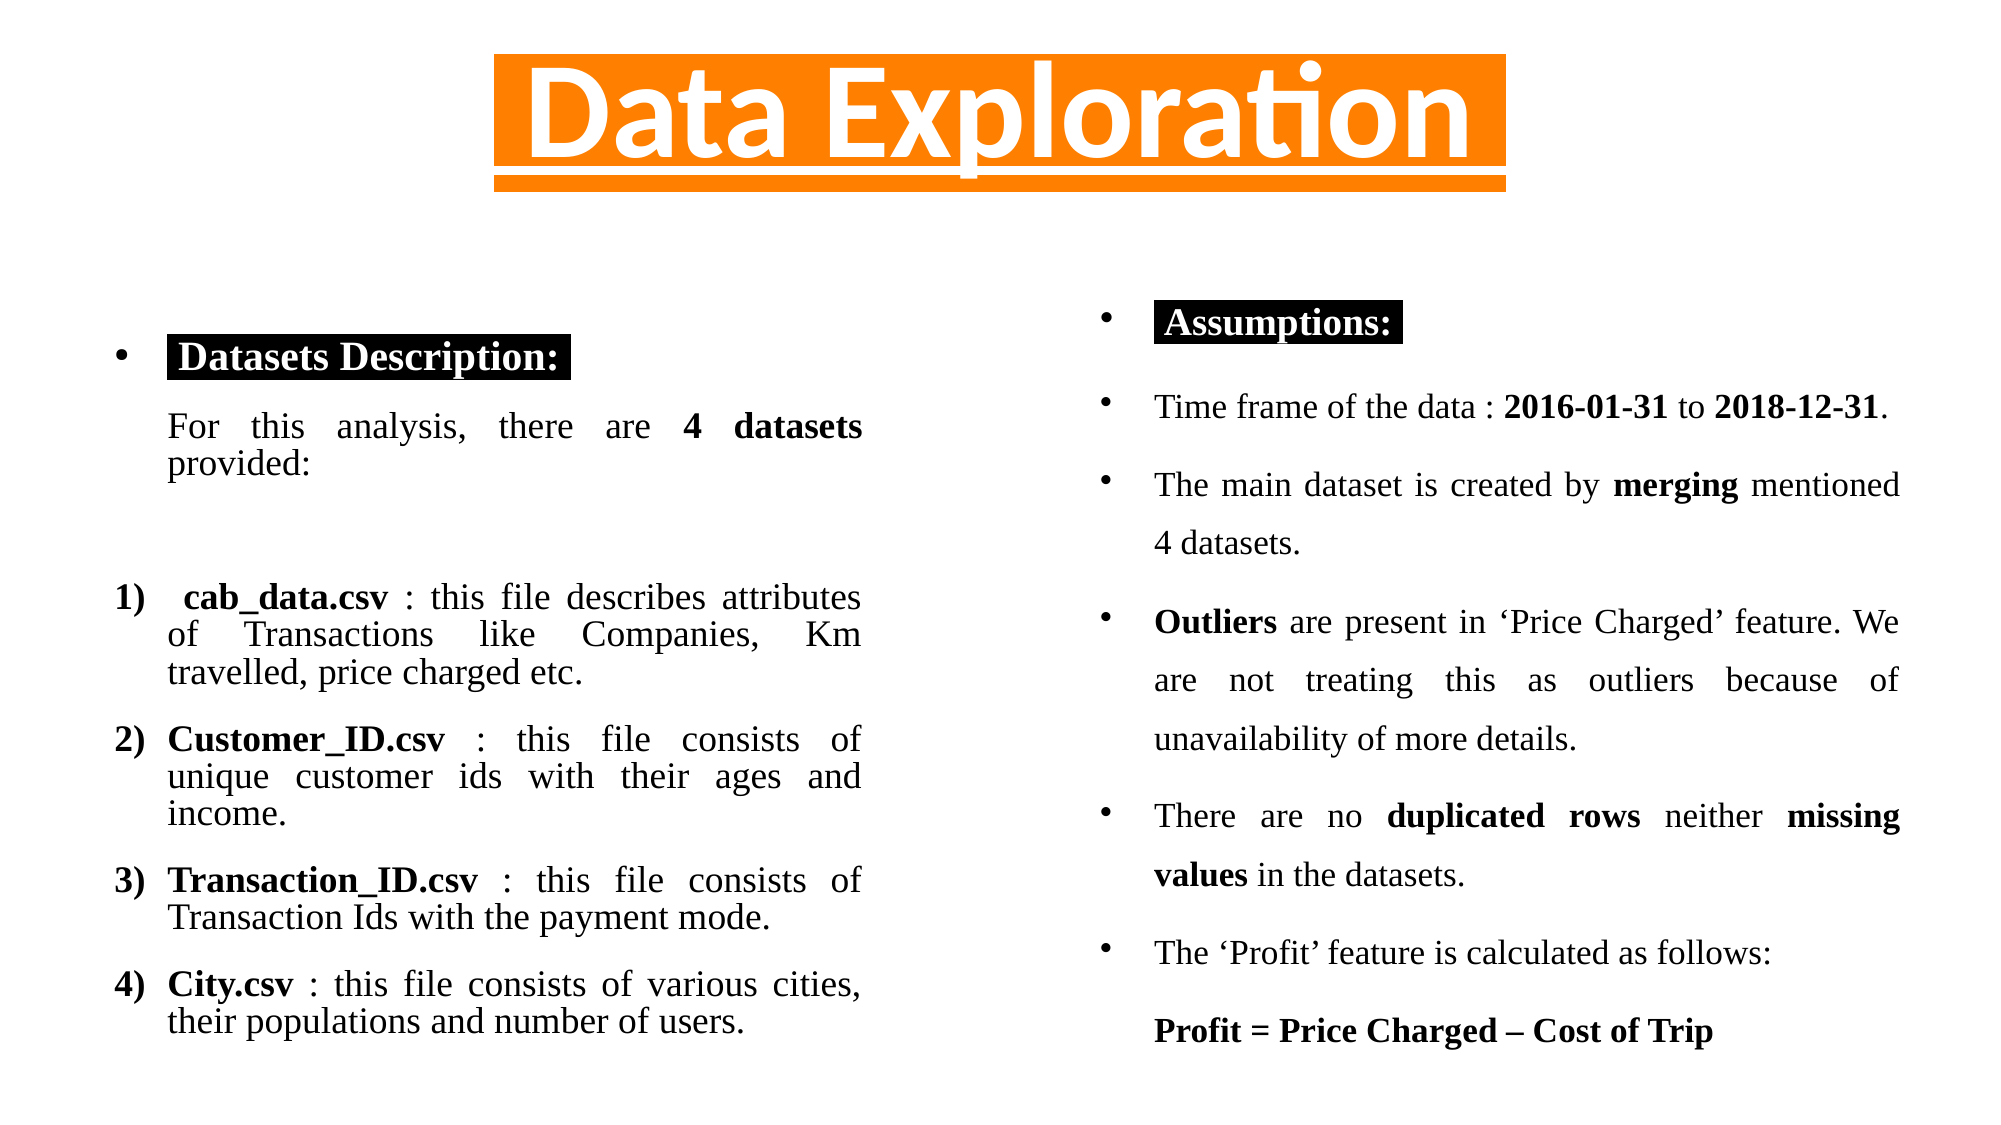

# Data Exploration
 Assumptions:
Time frame of the data : 2016-01-31 to 2018-12-31.
The main dataset is created by merging mentioned 4 datasets.
Outliers are present in ‘Price Charged’ feature. We are not treating this as outliers because of unavailability of more details.
There are no duplicated rows neither missing values in the datasets.
The ‘Profit’ feature is calculated as follows:
Profit = Price Charged – Cost of Trip
 Datasets Description:
For this analysis, there are 4 datasets provided:
 cab_data.csv : this file describes attributes of Transactions like Companies, Km travelled, price charged etc.
Customer_ID.csv : this file consists of unique customer ids with their ages and income.
Transaction_ID.csv : this file consists of Transaction Ids with the payment mode.
City.csv : this file consists of various cities, their populations and number of users.